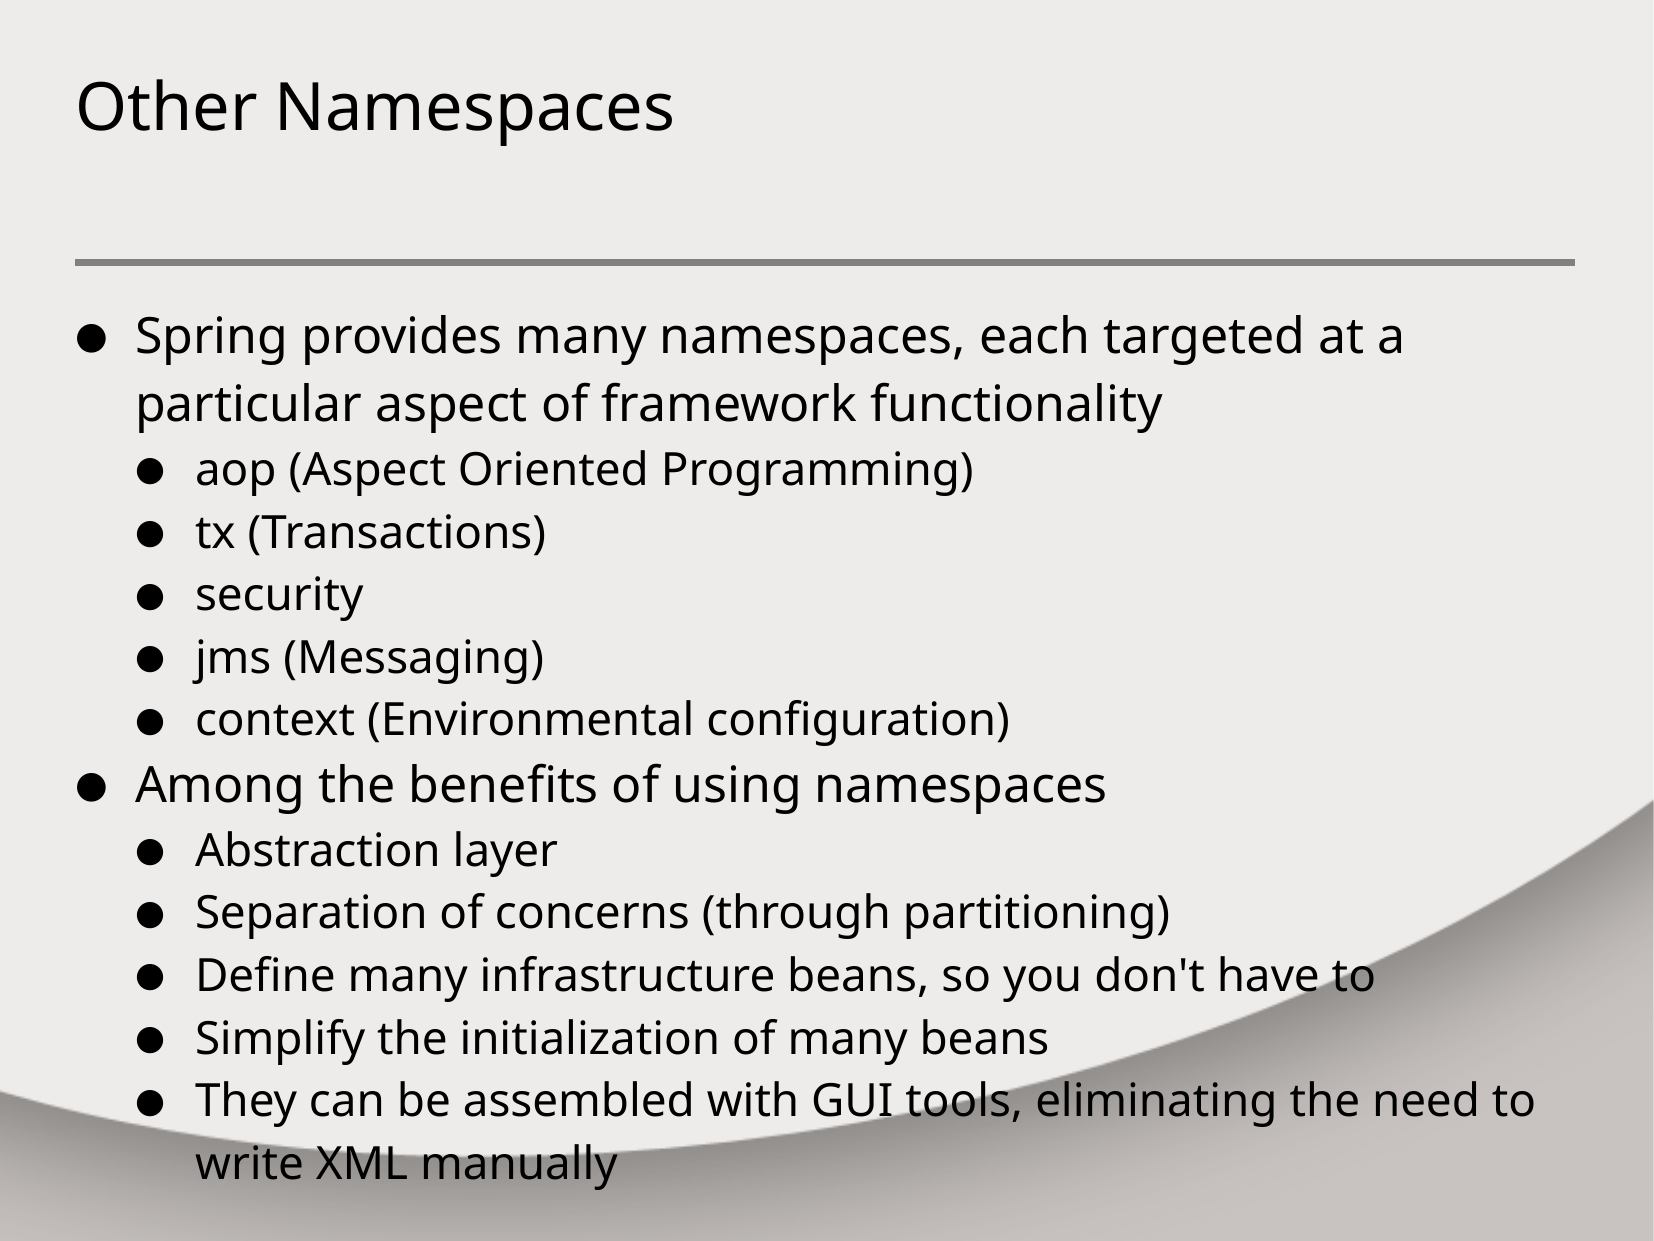

# Other Namespaces
Spring provides many namespaces, each targeted at a particular aspect of framework functionality
aop (Aspect Oriented Programming)
tx (Transactions)
security
jms (Messaging)
context (Environmental configuration)
Among the benefits of using namespaces
Abstraction layer
Separation of concerns (through partitioning)
Define many infrastructure beans, so you don't have to
Simplify the initialization of many beans
They can be assembled with GUI tools, eliminating the need to write XML manually